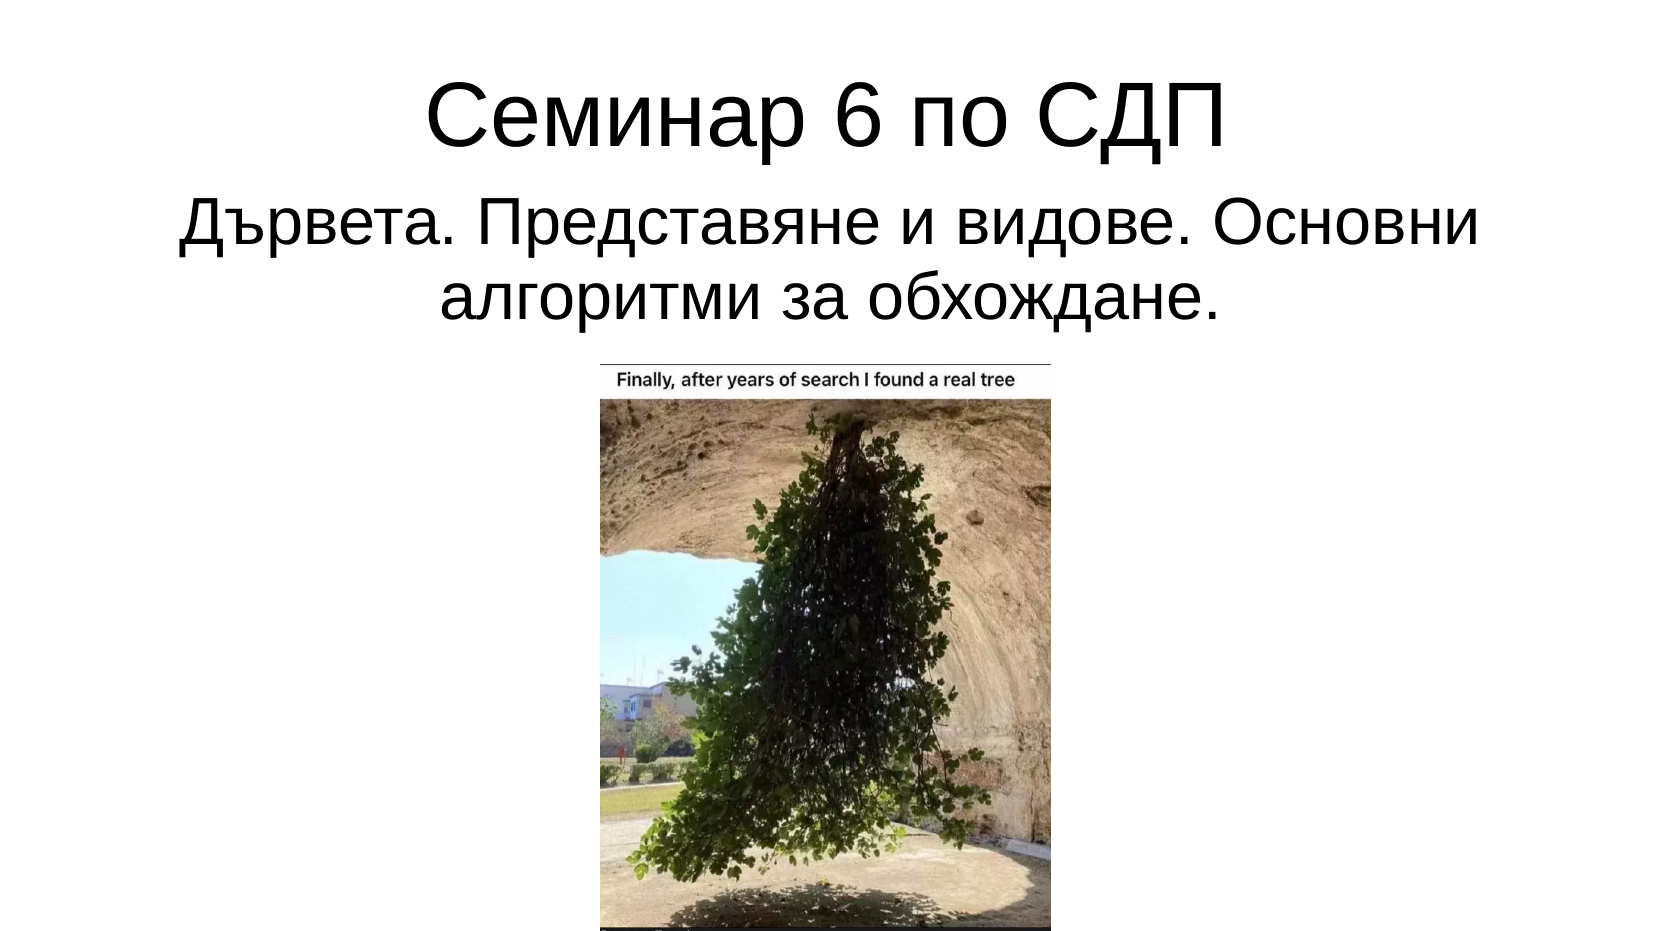

# Семинар 6 по СДП
Дървета. Представяне и видове. Основни алгоритми за обхождане.